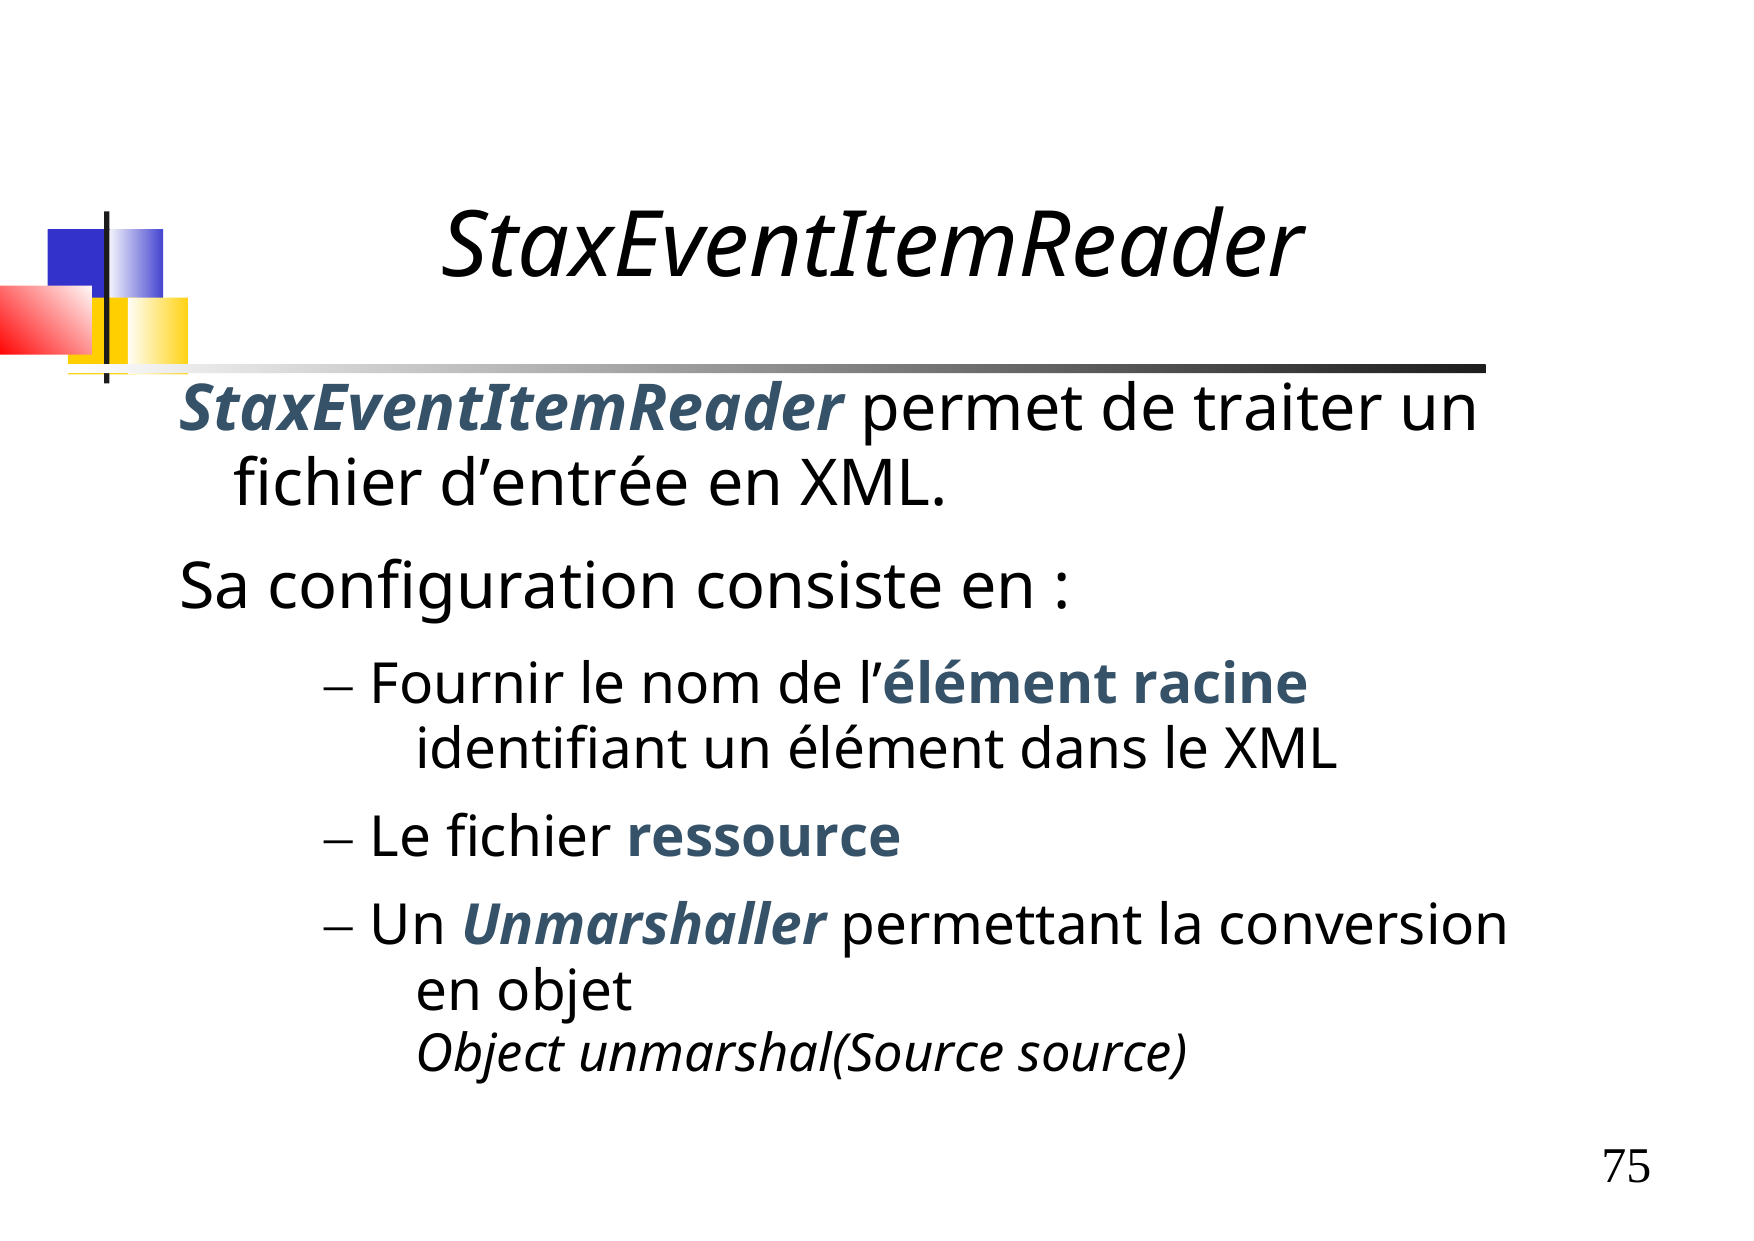

# StaxEventItemReader
StaxEventItemReader permet de traiter un fichier d’entrée en XML.
Sa configuration consiste en :
Fournir le nom de l’élément racine identifiant un élément dans le XML
Le fichier ressource
Un Unmarshaller permettant la conversion en objet
Object unmarshal(Source source)